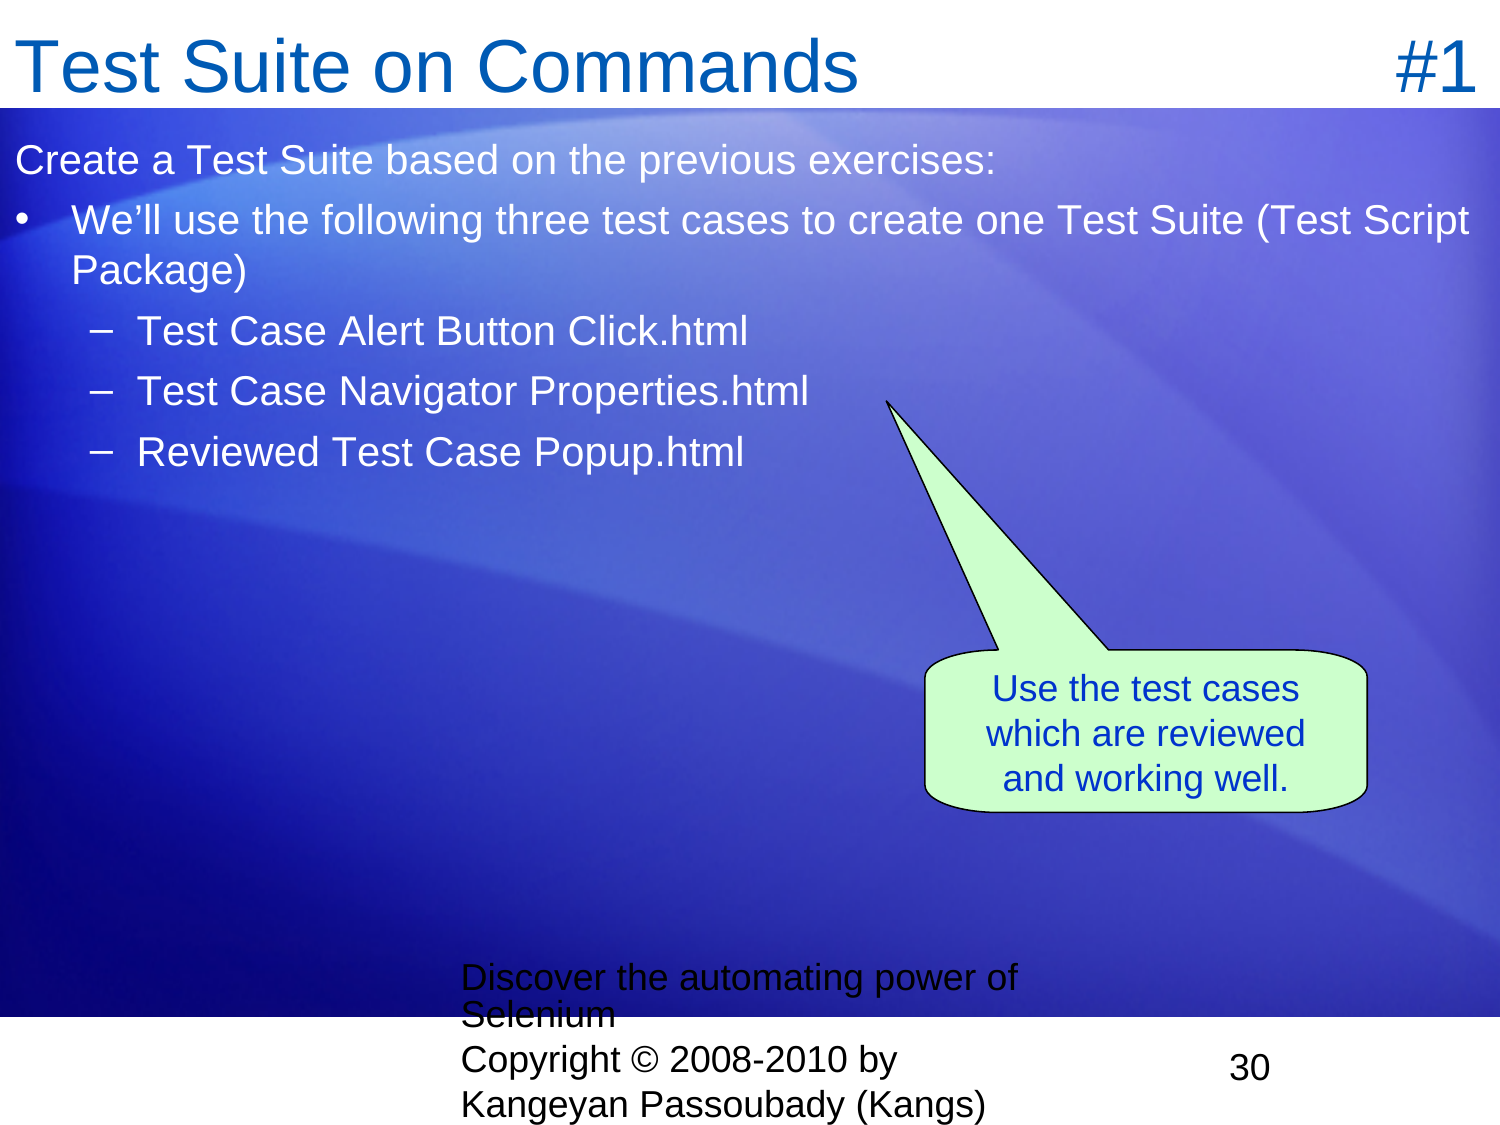

# Test Suite on Commands		 #1
Create a Test Suite based on the previous exercises:
We’ll use the following three test cases to create one Test Suite (Test Script Package)
Test Case Alert Button Click.html
Test Case Navigator Properties.html
Reviewed Test Case Popup.html
Use the test cases which are reviewed and working well.
Discover the automating power of Selenium
30